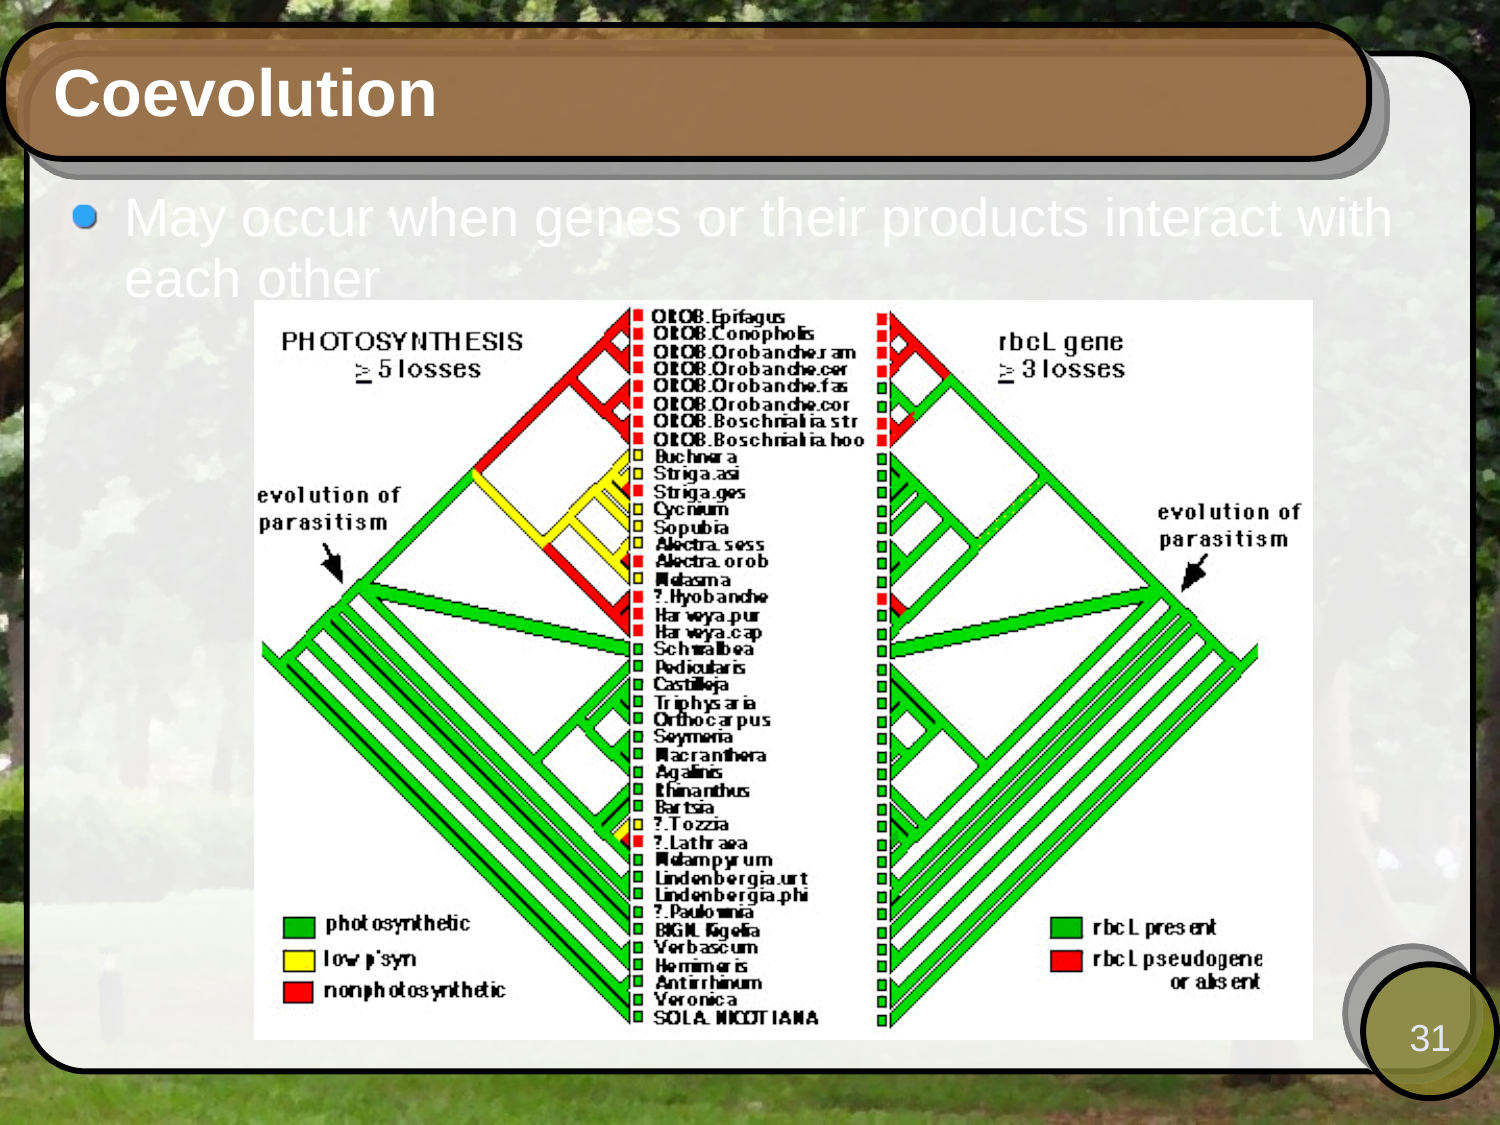

# Coevolution
May occur when genes or their products interact with each other
31